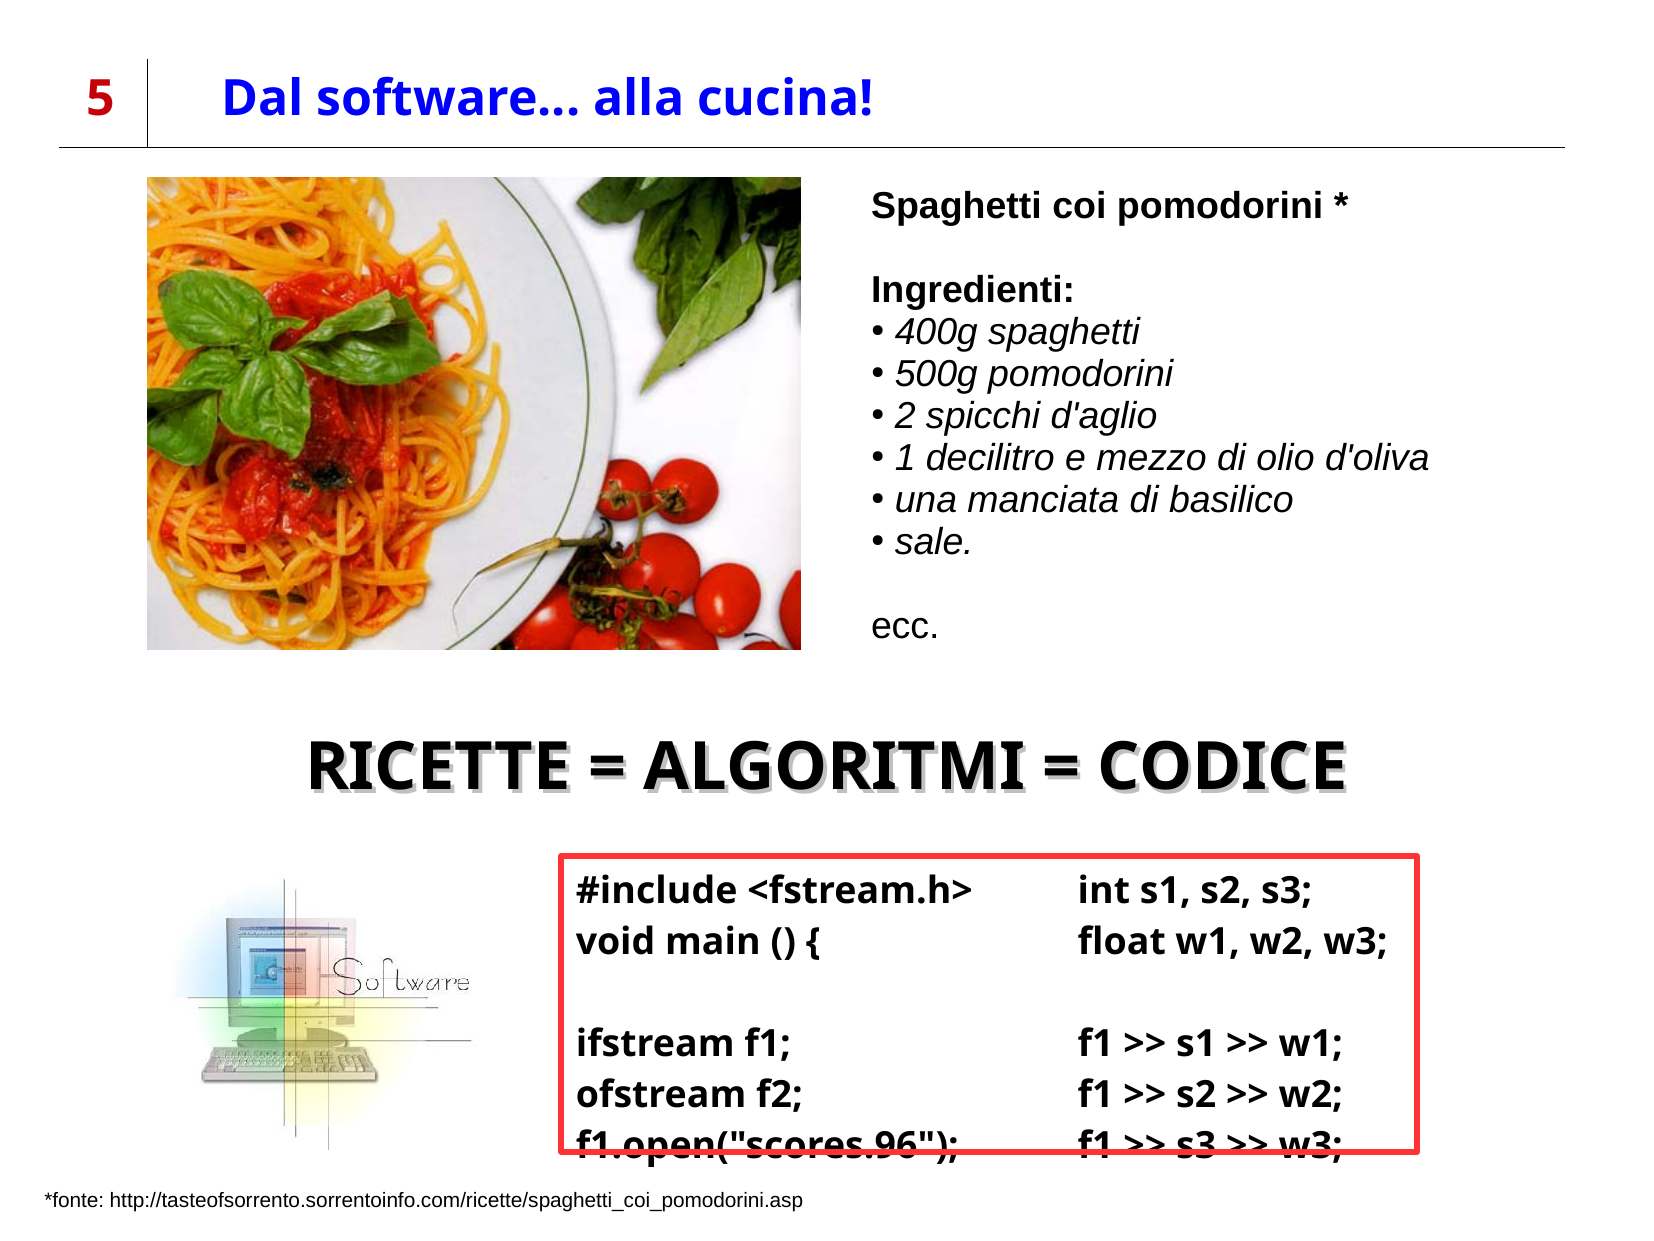

5		Dal software... alla cucina!
Spaghetti coi pomodorini *
Ingredienti:
 400g spaghetti
 500g pomodorini
 2 spicchi d'aglio
 1 decilitro e mezzo di olio d'oliva
 una manciata di basilico
 sale.
ecc.
RICETTE = ALGORITMI = CODICE
#include <fstream.h>
void main () {
ifstream f1;
ofstream f2;
f1.open("scores.96");
int s1, s2, s3;
float w1, w2, w3;
f1 >> s1 >> w1;
f1 >> s2 >> w2;
f1 >> s3 >> w3;
*fonte: http://tasteofsorrento.sorrentoinfo.com/ricette/spaghetti_coi_pomodorini.asp